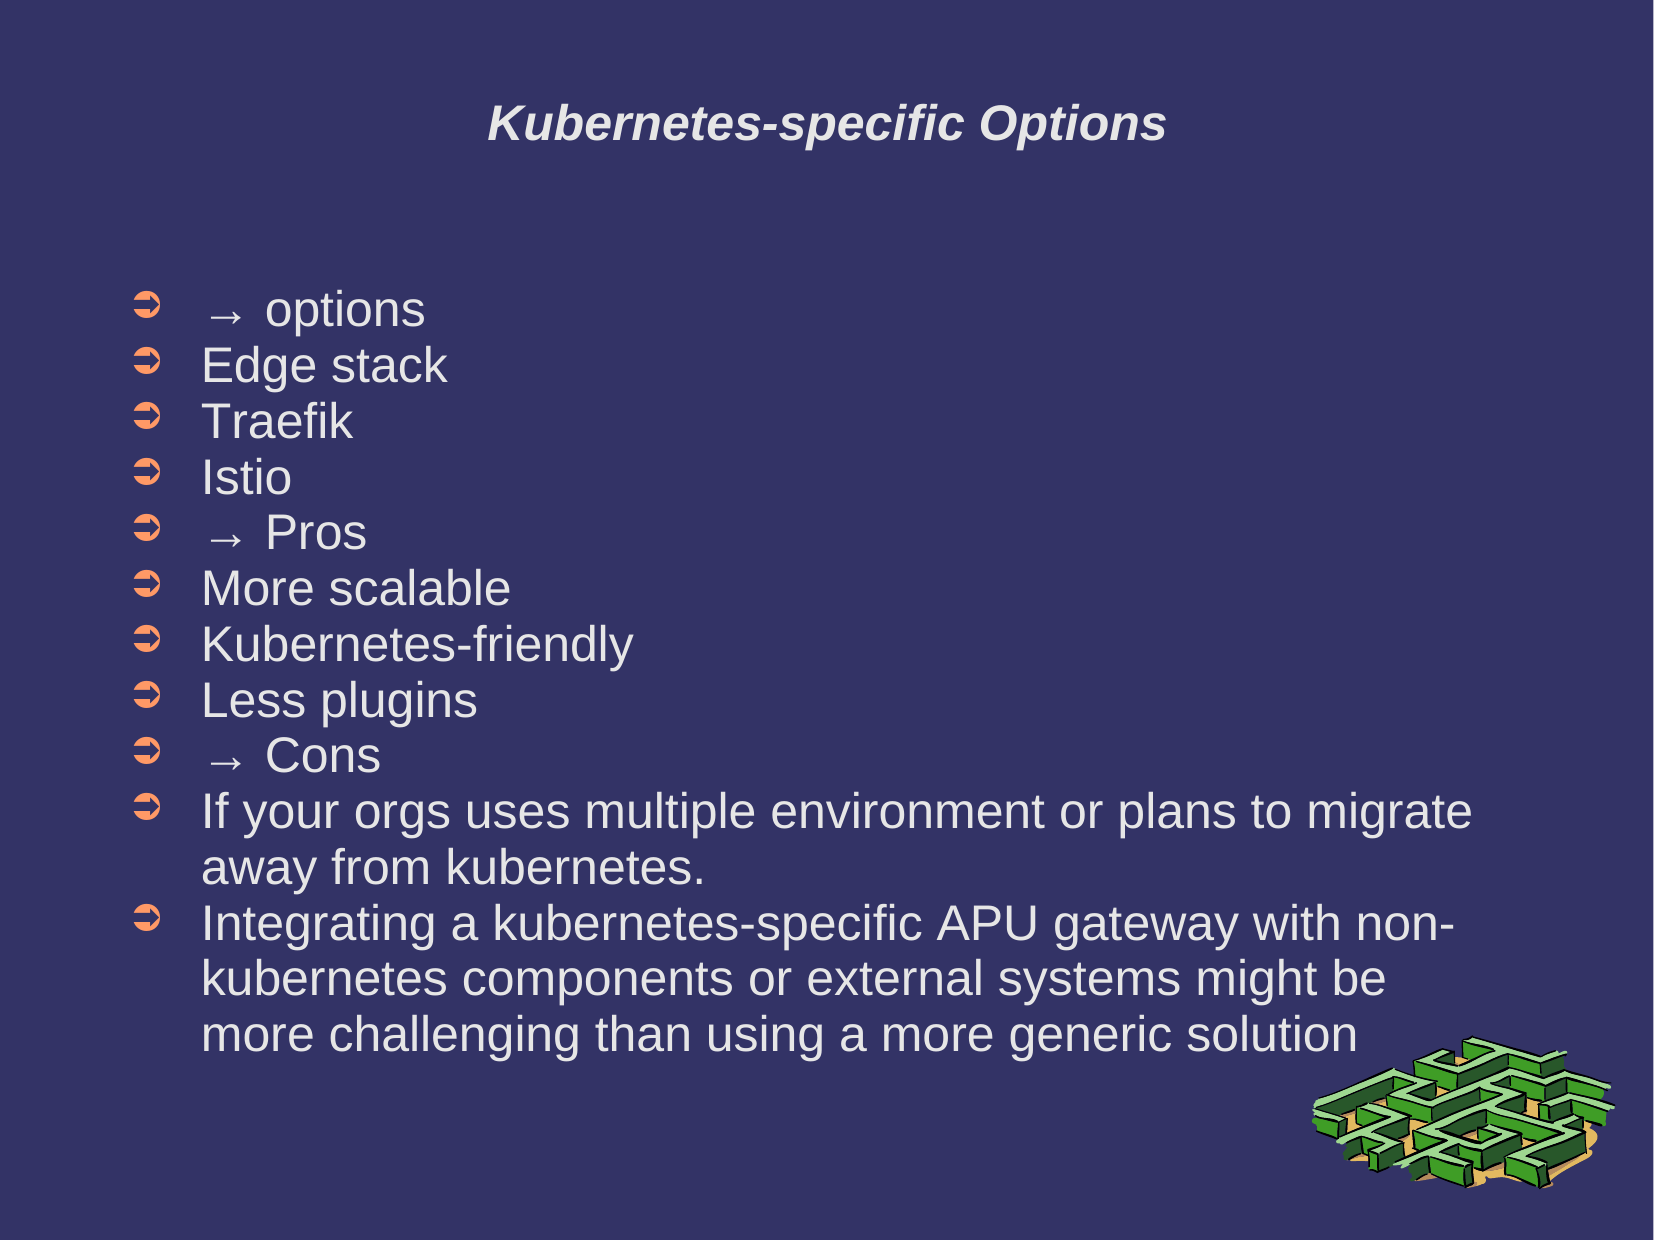

# Kubernetes-specific Options
→ options
Edge stack
Traefik
Istio
→ Pros
More scalable
Kubernetes-friendly
Less plugins
→ Cons
If your orgs uses multiple environment or plans to migrate away from kubernetes.
Integrating a kubernetes-specific APU gateway with non-kubernetes components or external systems might be more challenging than using a more generic solution